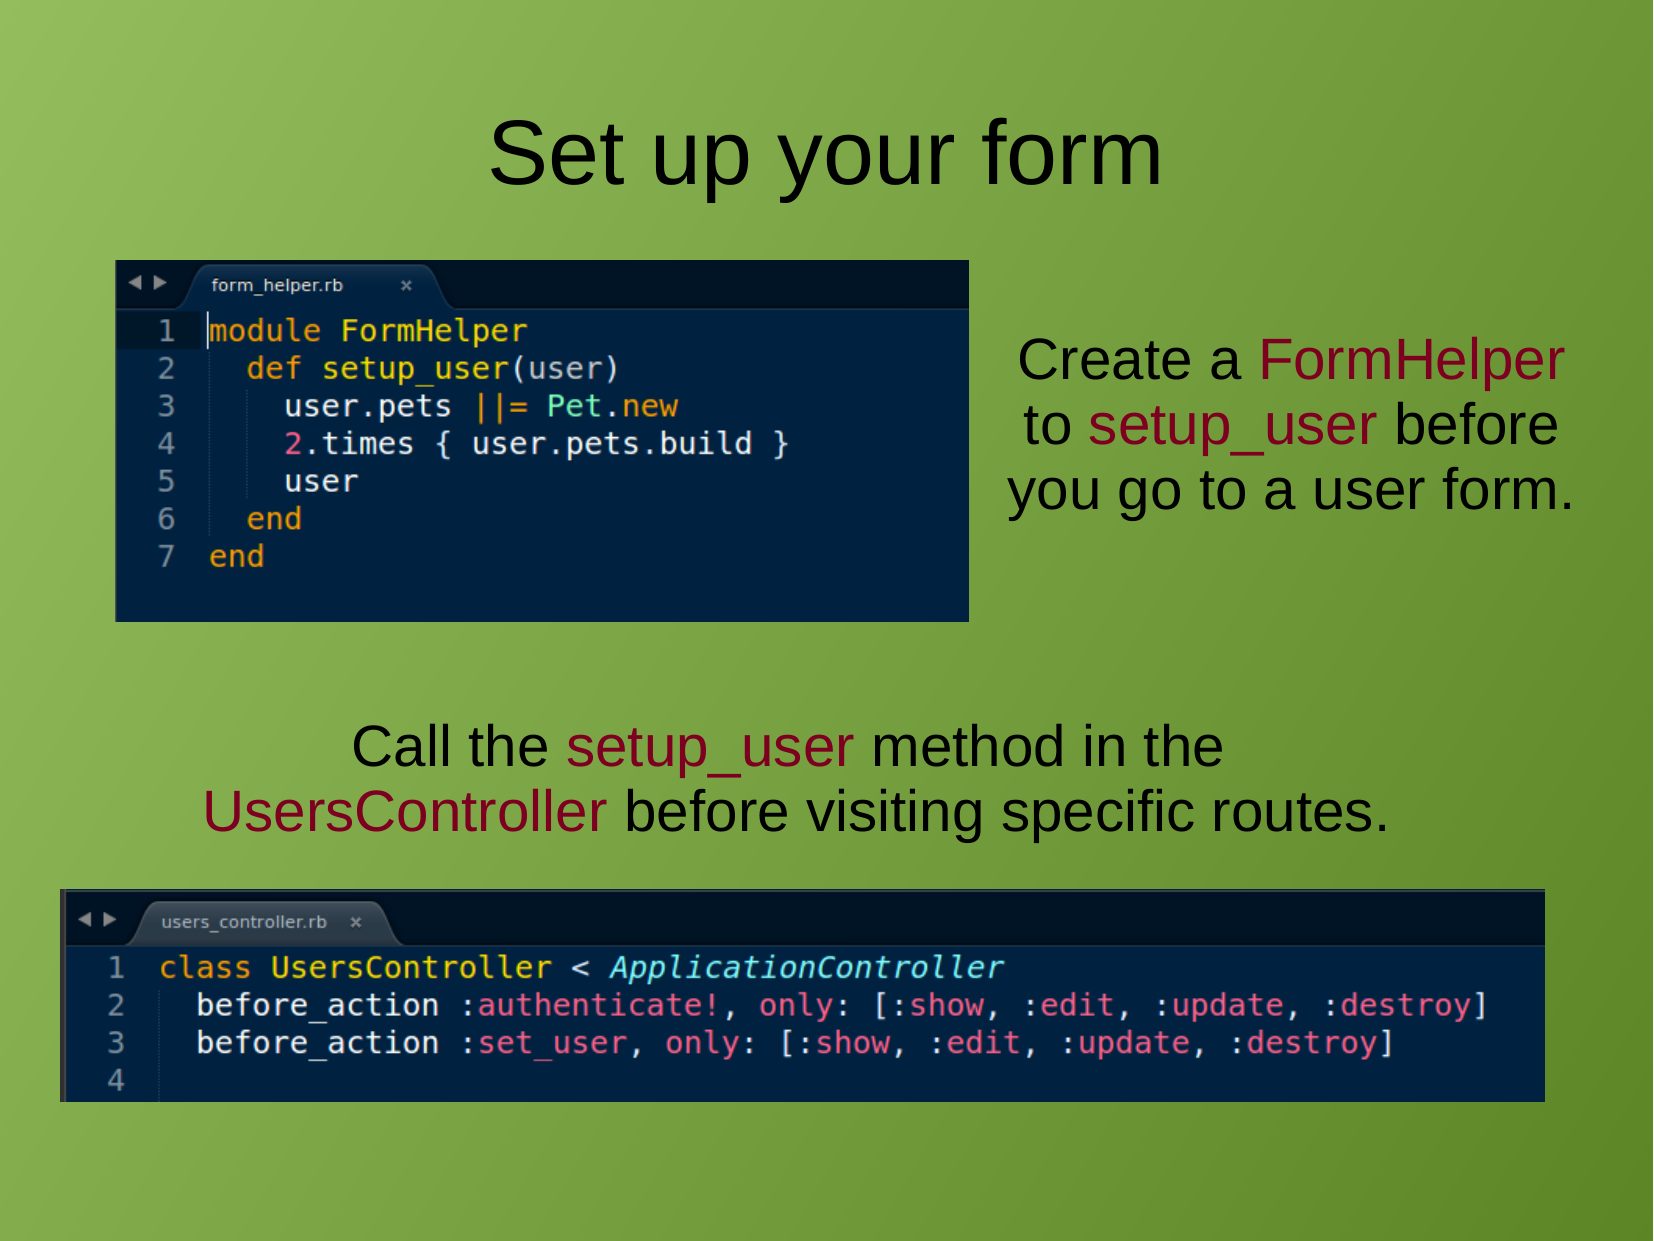

# Set up your form
Create a FormHelper to setup_user before you go to a user form.
Call the setup_user method in the
UsersController before visiting specific routes.